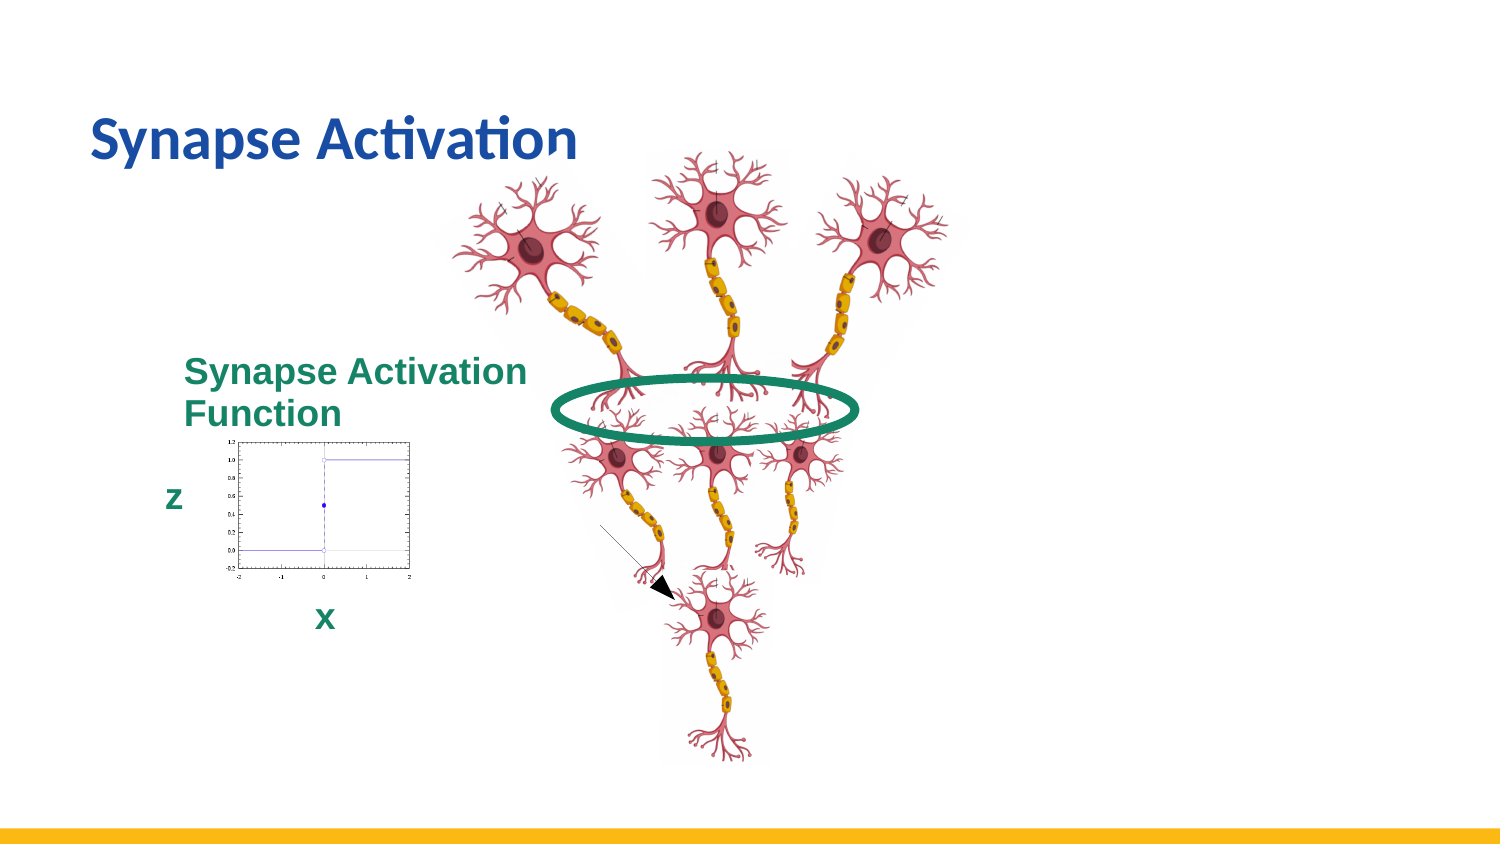

# Synapse Activation
Synapse Activation
Function
z
x